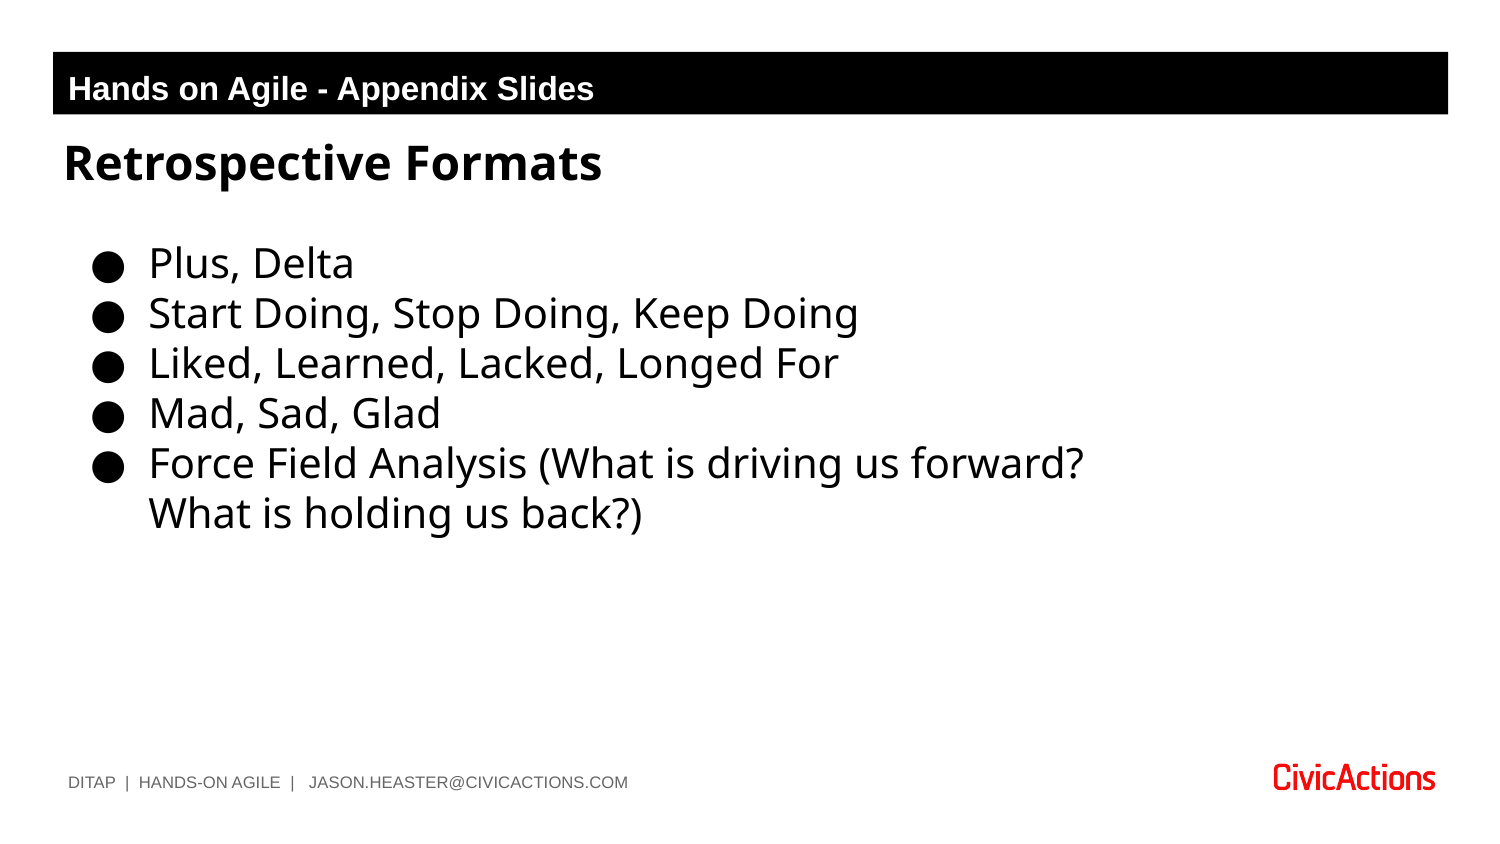

# Hands on Agile - Appendix Slides
Retrospective Formats
Plus, Delta
Start Doing, Stop Doing, Keep Doing
Liked, Learned, Lacked, Longed For
Mad, Sad, Glad
Force Field Analysis (What is driving us forward? What is holding us back?)